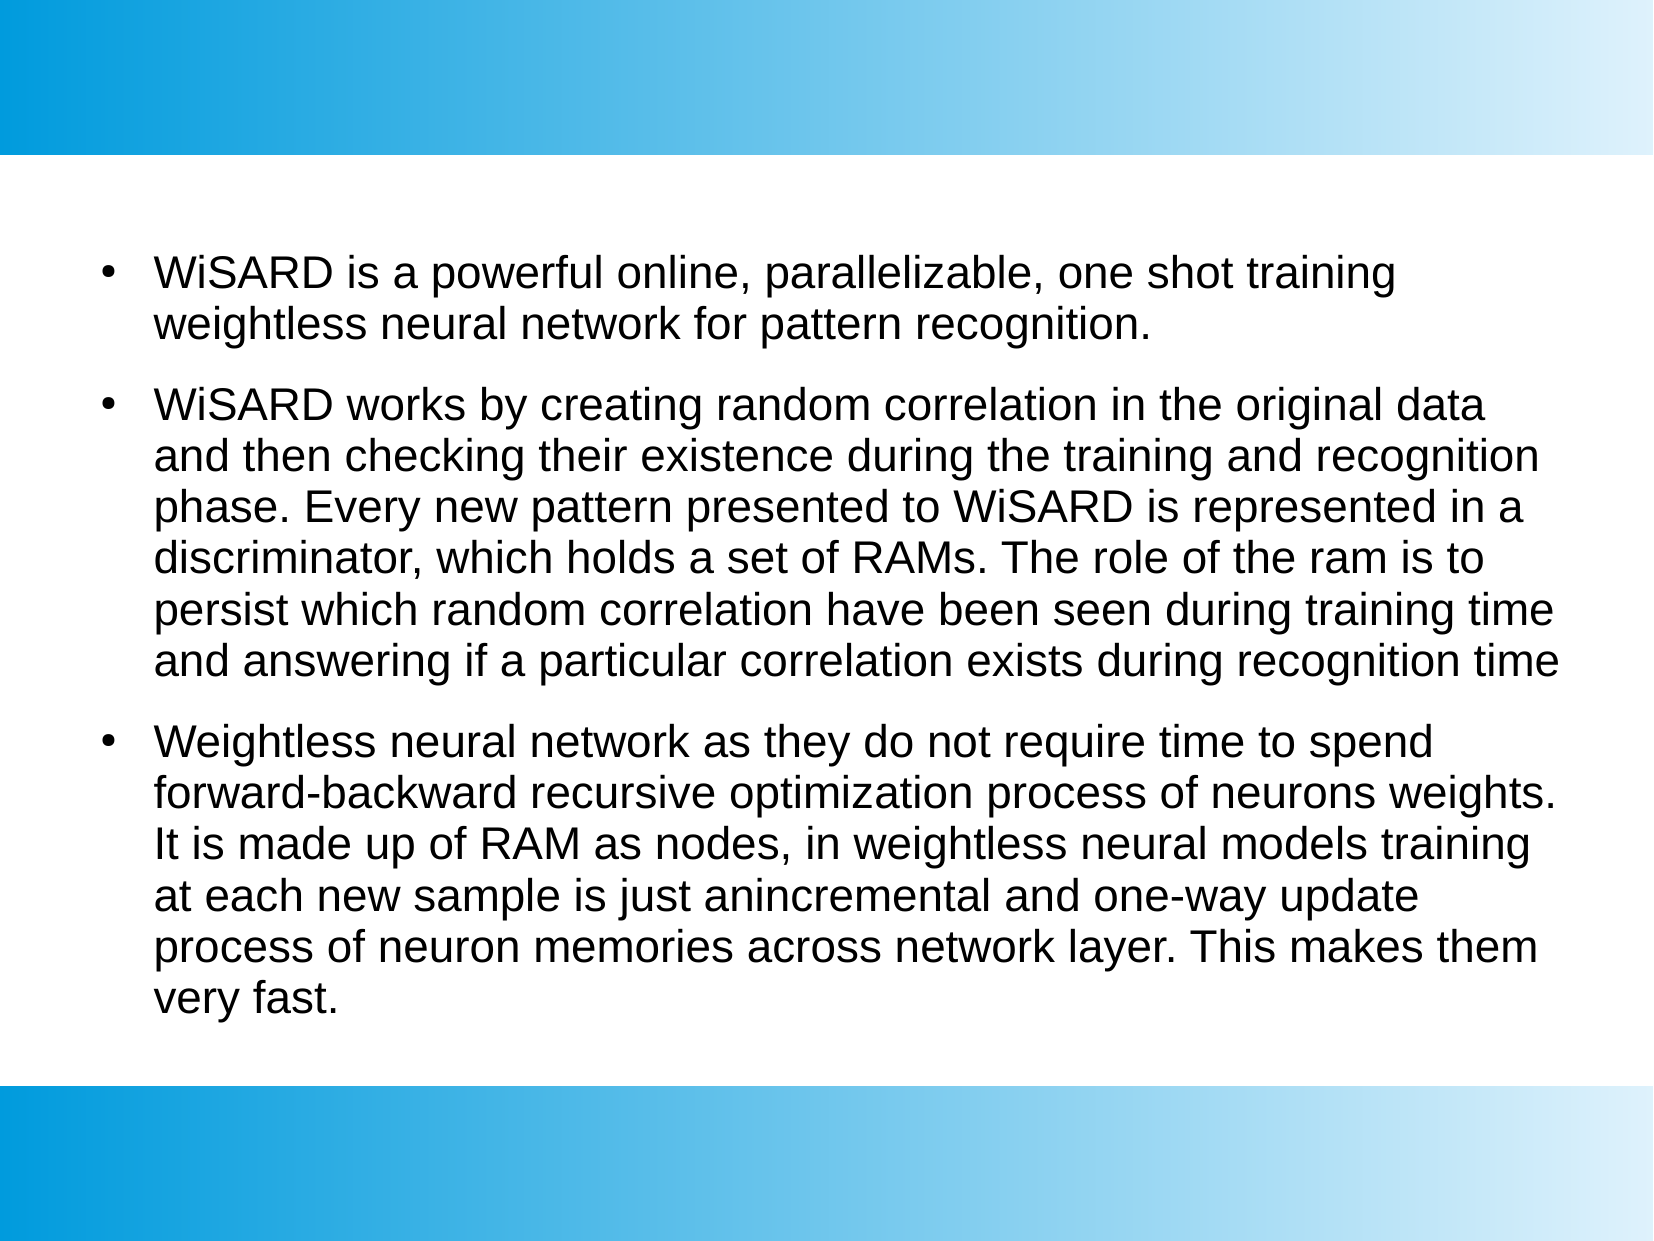

#
WiSARD is a powerful online, parallelizable, one shot training weightless neural network for pattern recognition.
WiSARD works by creating random correlation in the original data and then checking their existence during the training and recognition phase. Every new pattern presented to WiSARD is represented in a discriminator, which holds a set of RAMs. The role of the ram is to persist which random correlation have been seen during training time and answering if a particular correlation exists during recognition time
Weightless neural network as they do not require time to spend forward-backward recursive optimization process of neurons weights. It is made up of RAM as nodes, in weightless neural models training at each new sample is just anincremental and one-way update process of neuron memories across network layer. This makes them very fast.